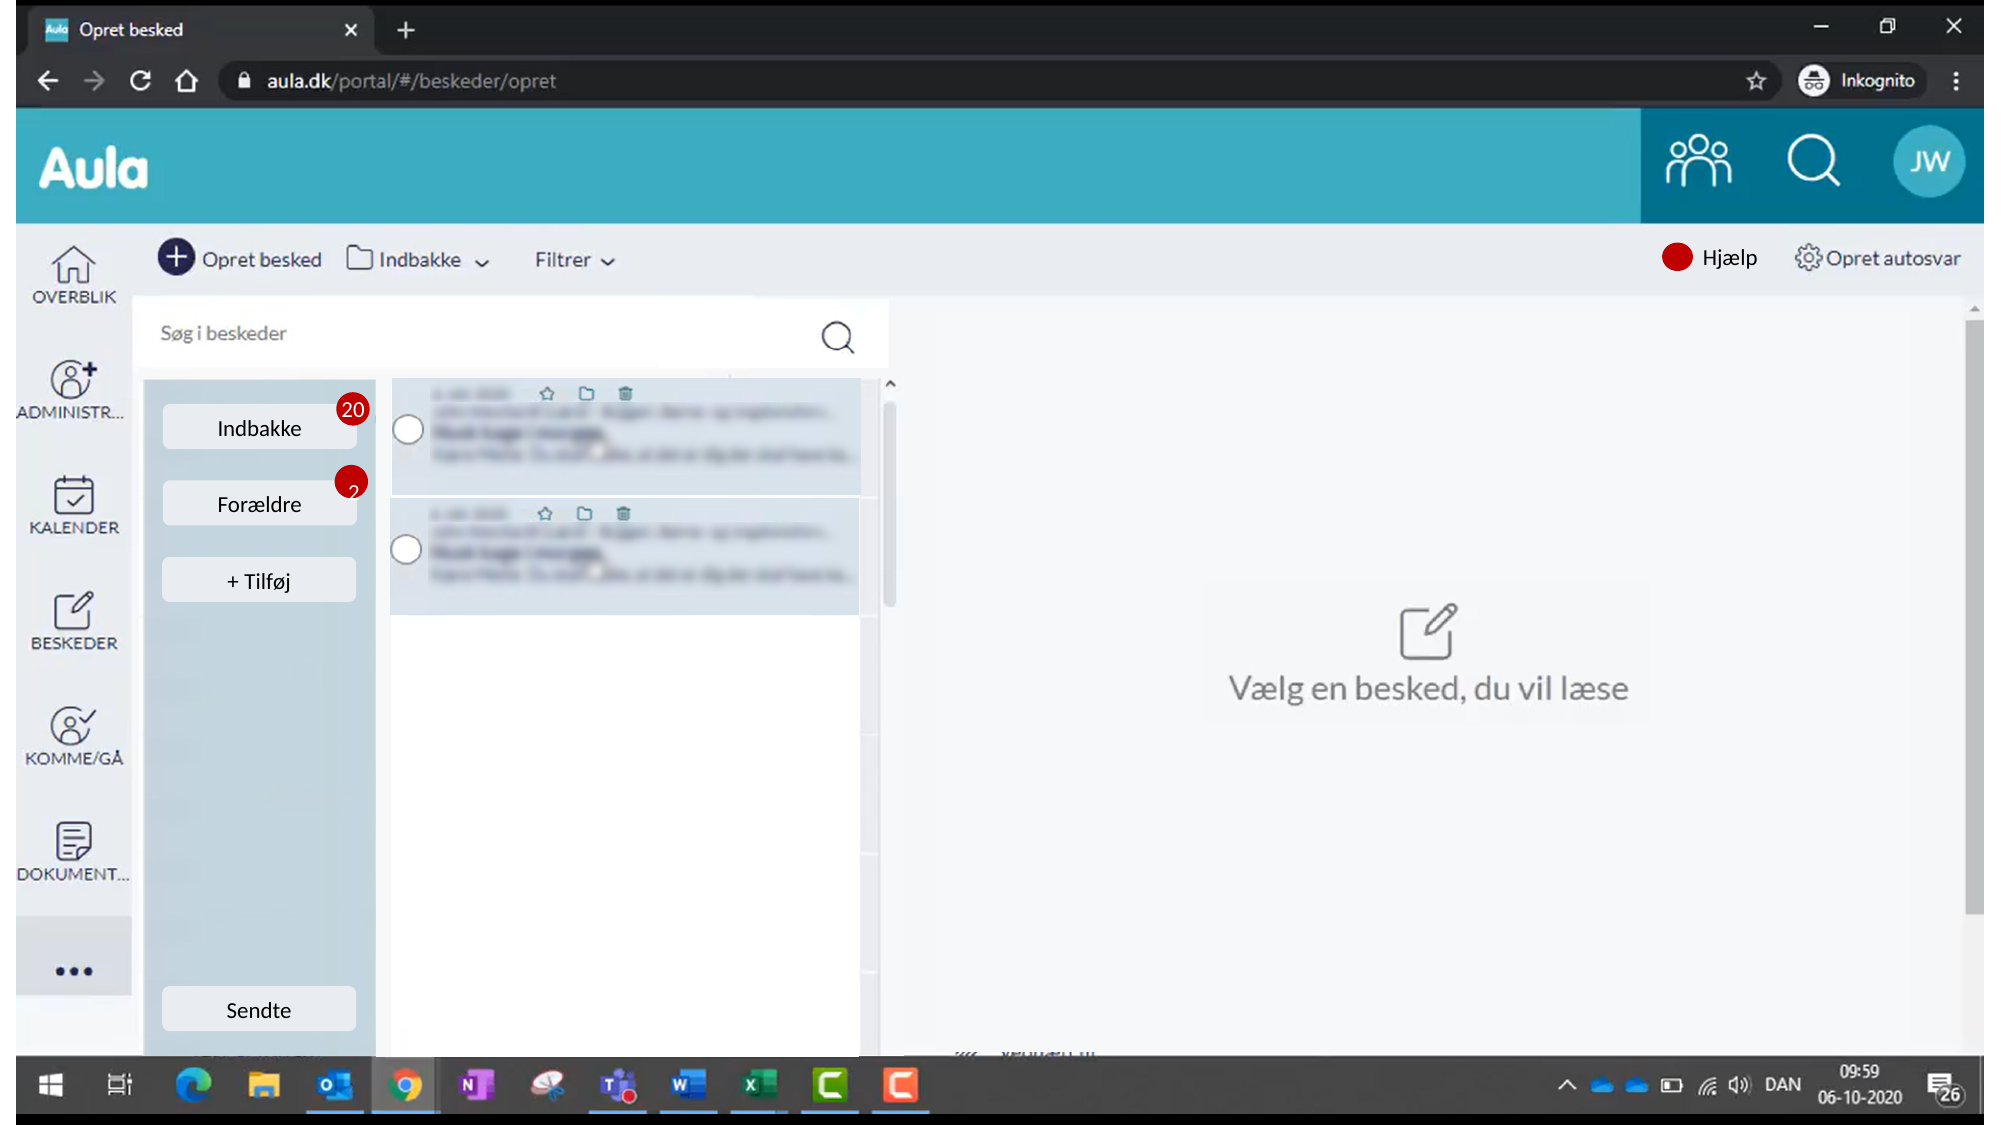

Hjælp
20
Indbakke
2
Forældre
+ Tilføj
Sendte